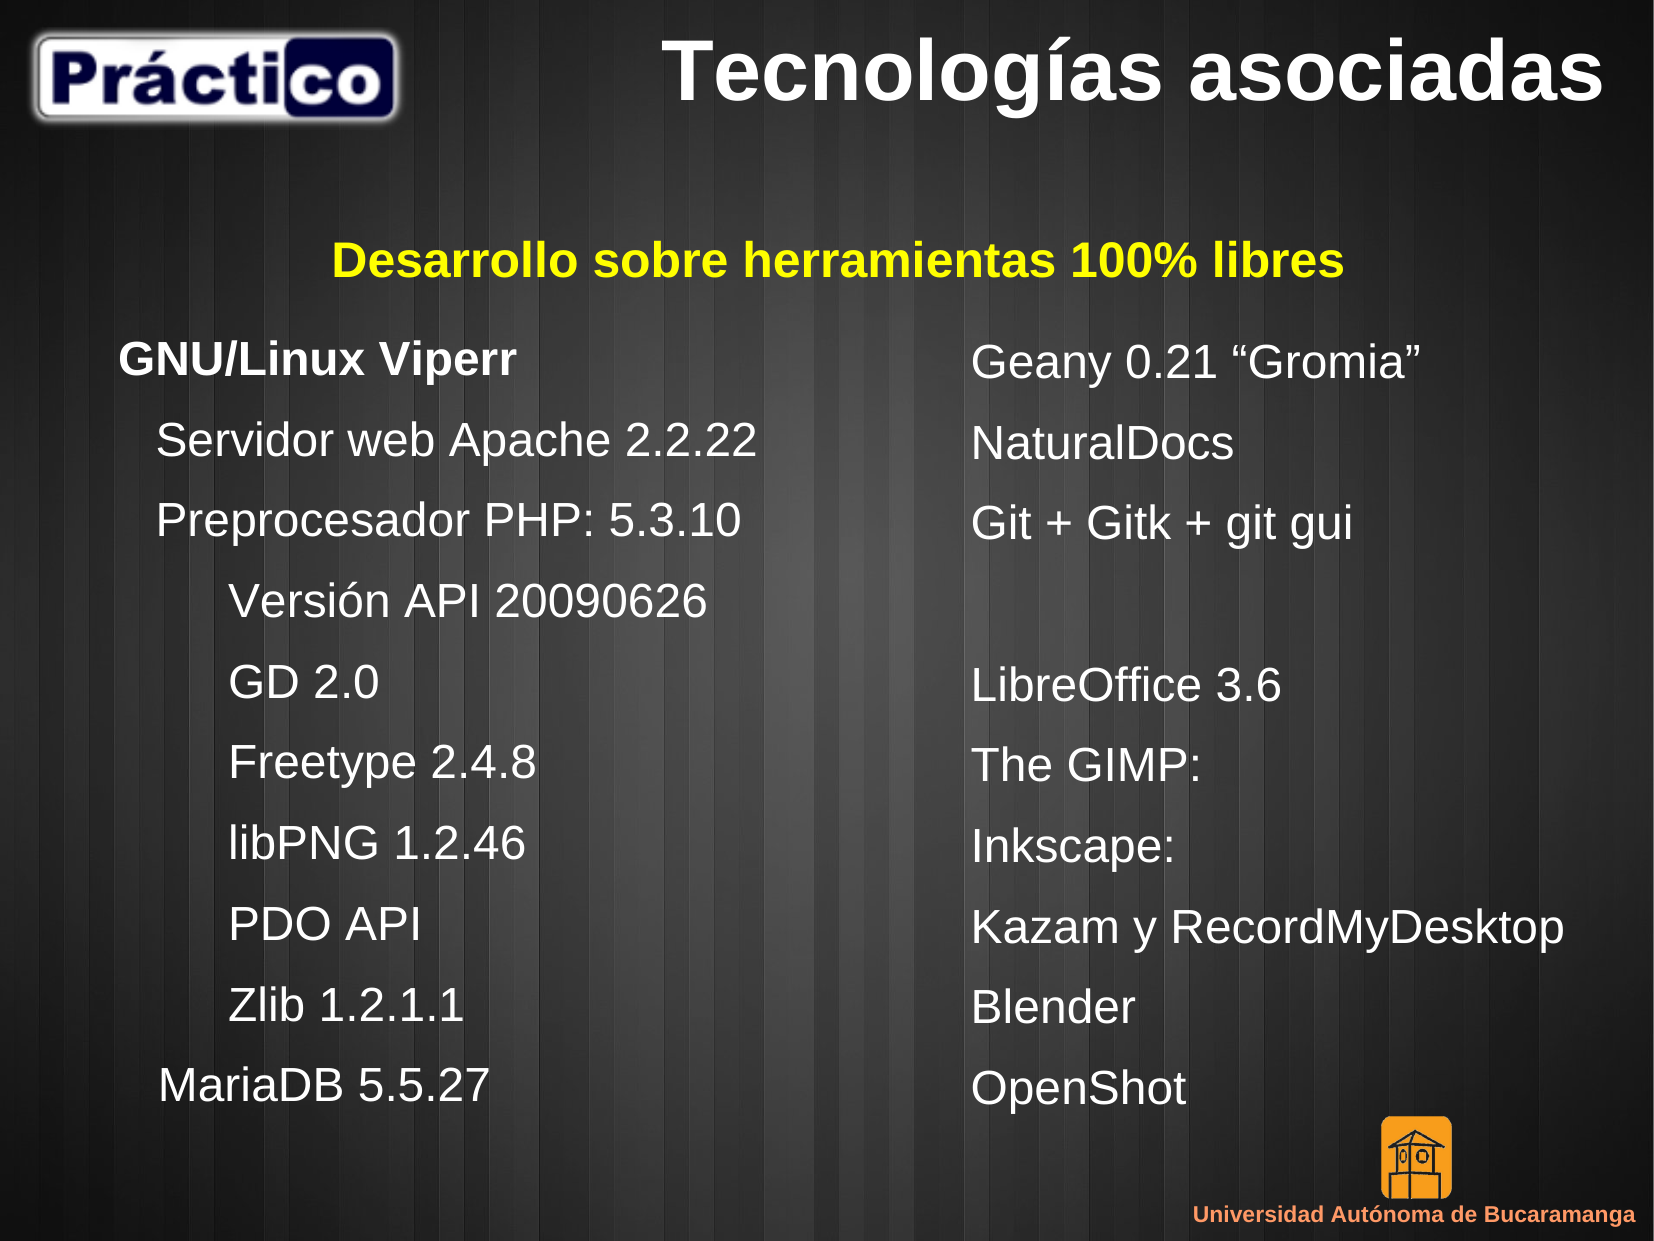

Tecnologías asociadas
Desarrollo sobre herramientas 100% libres
# GNU/Linux Viperr
Servidor web Apache 2.2.22
Preprocesador PHP: 5.3.10
Versión API 20090626
GD 2.0
Freetype 2.4.8
libPNG 1.2.46
PDO API
Zlib 1.2.1.1
 MariaDB 5.5.27
Geany 0.21 “Gromia”
NaturalDocs
Git + Gitk + git gui
LibreOffice 3.6
The GIMP:
Inkscape:
Kazam y RecordMyDesktop
Blender
OpenShot
Universidad Autónoma de Bucaramanga